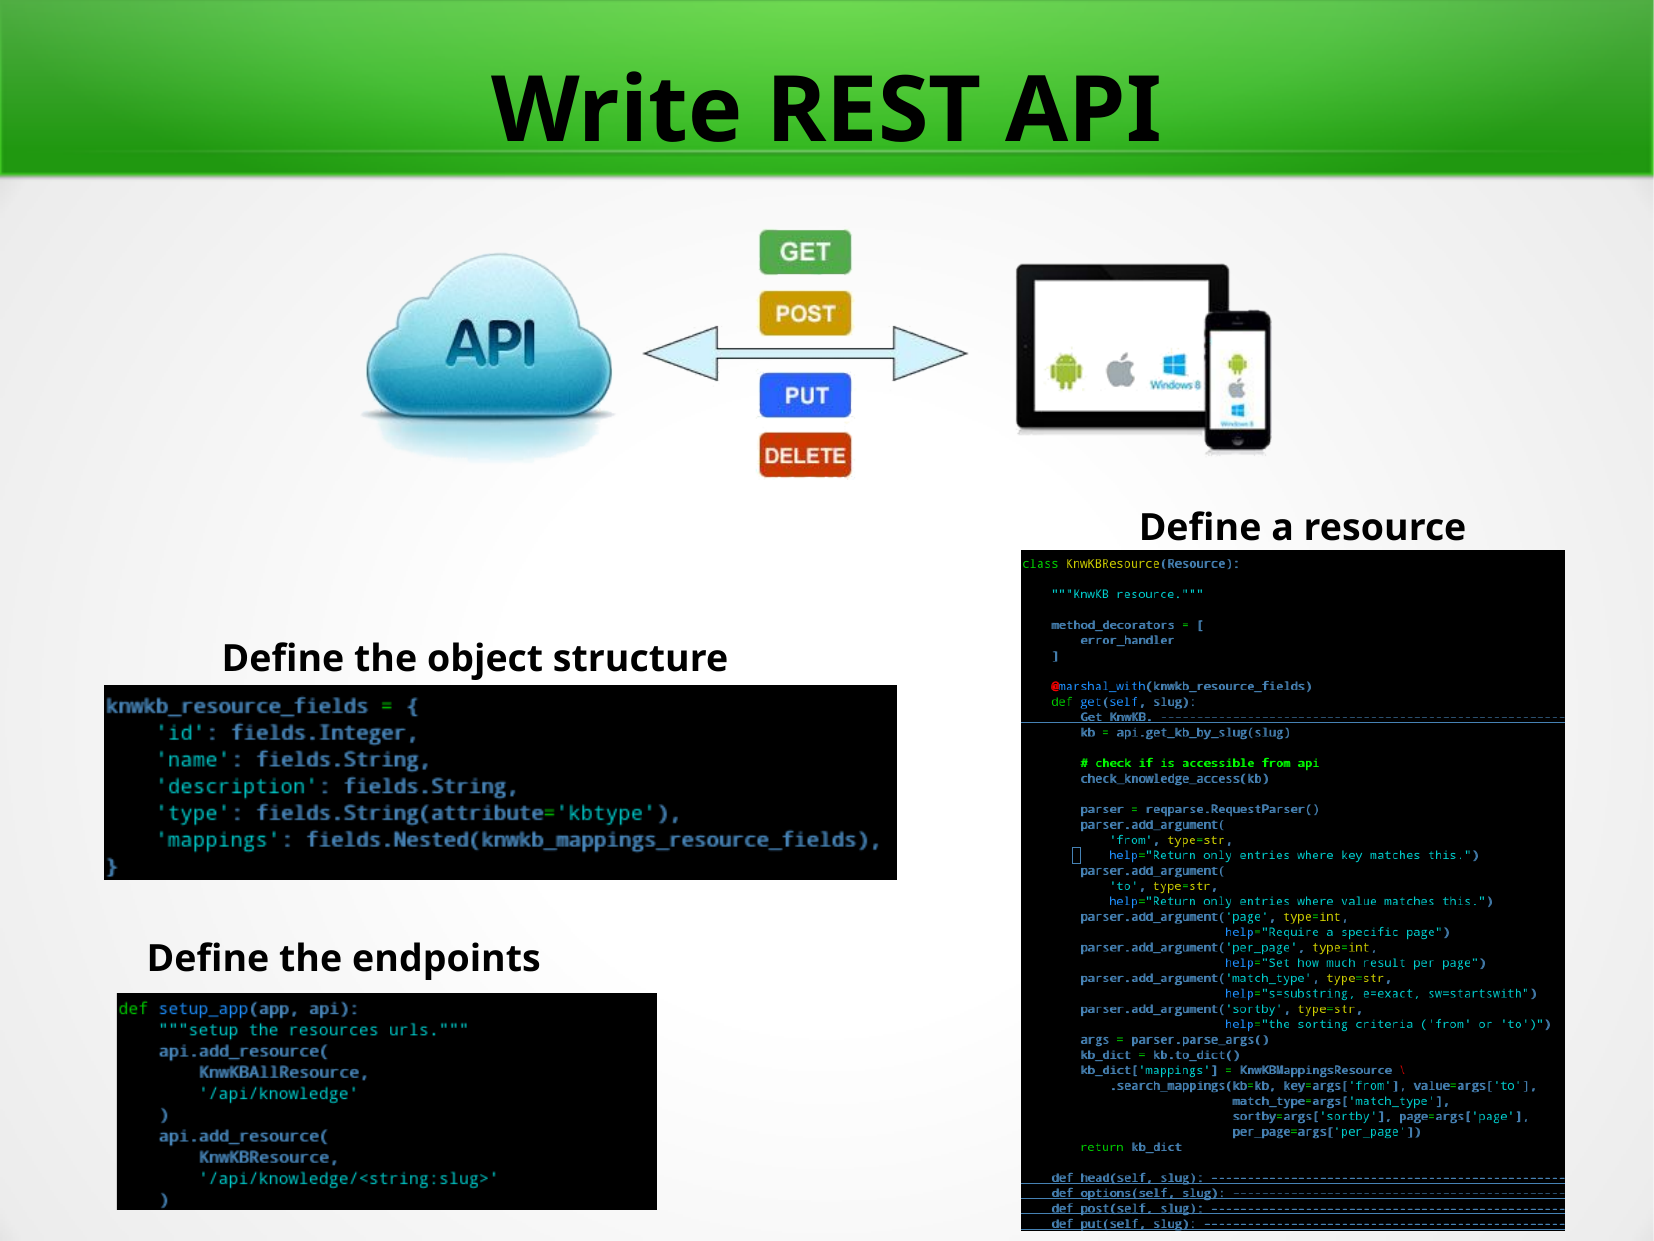

# Write REST API
Define a resource
Define the object structure
Define the endpoints